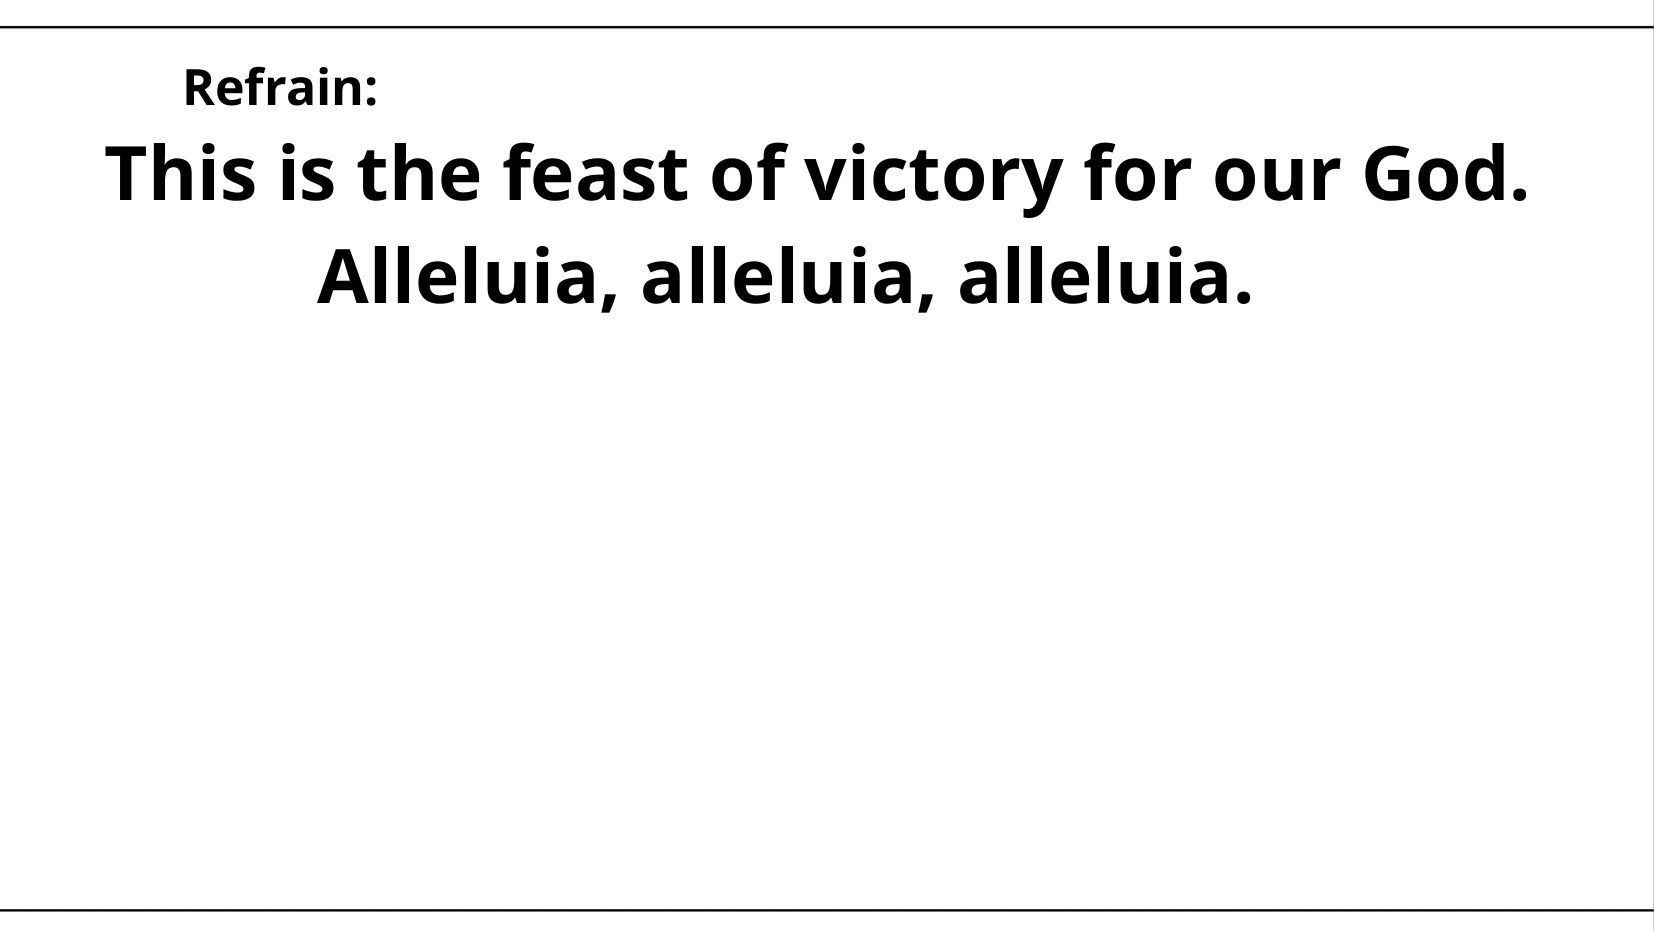

Refrain:
This is the feast of victory for our God.
 Alleluia, alleluia, alleluia.